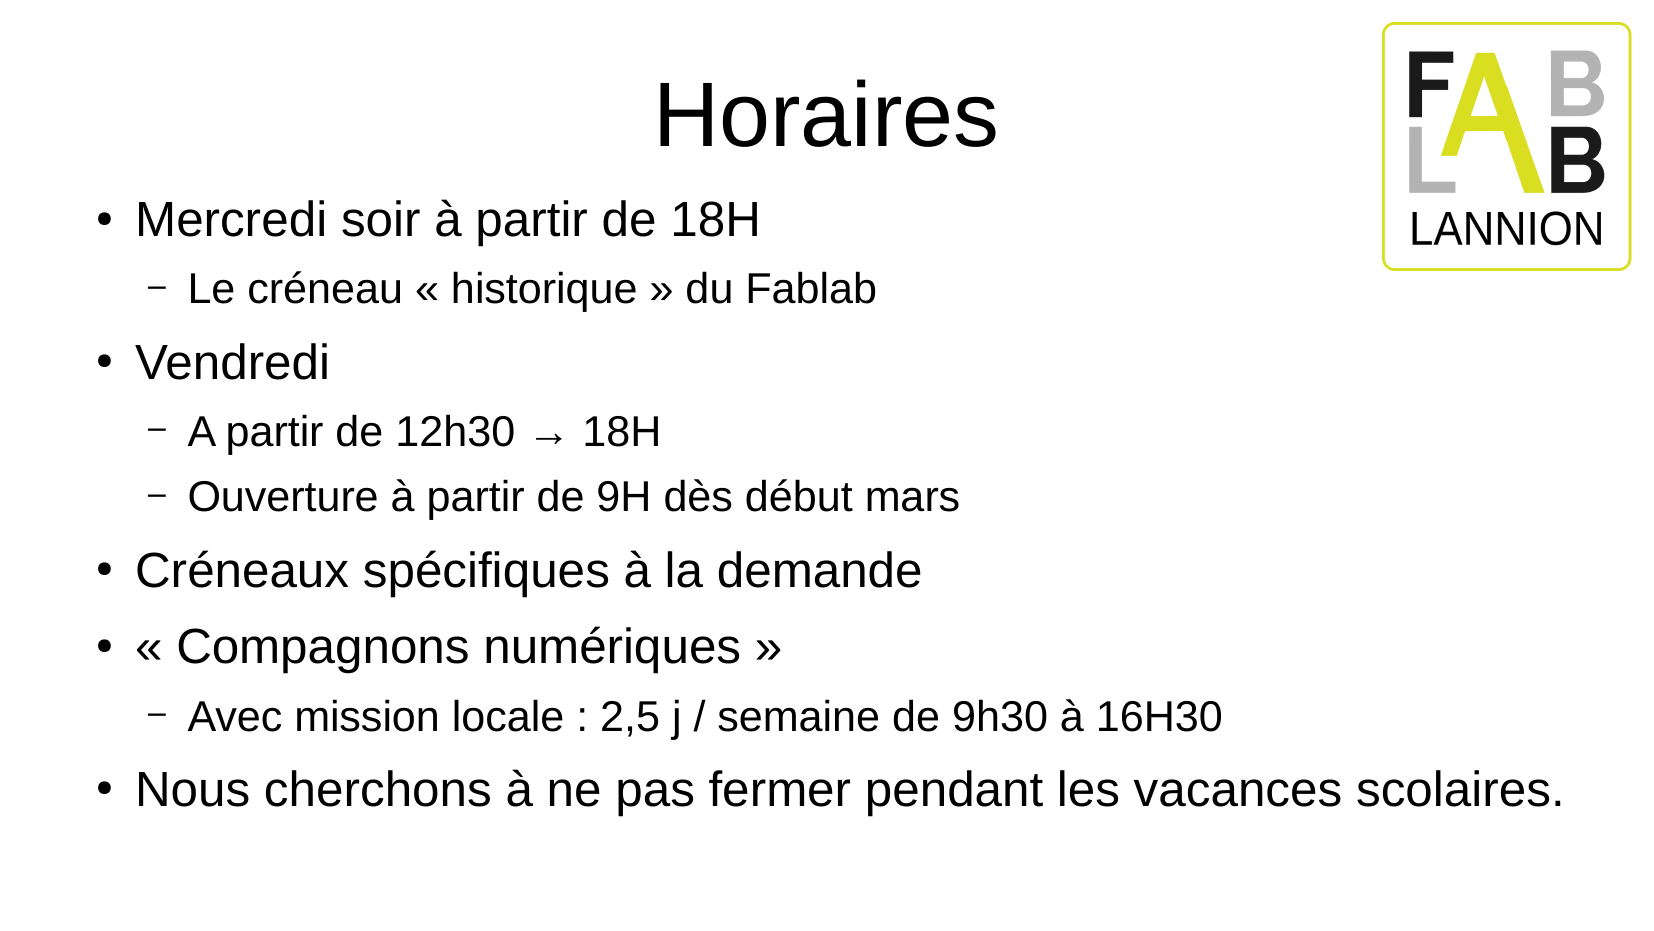

# Horaires
Mercredi soir à partir de 18H
Le créneau « historique » du Fablab
Vendredi
A partir de 12h30 → 18H
Ouverture à partir de 9H dès début mars
Créneaux spécifiques à la demande
« Compagnons numériques »
Avec mission locale : 2,5 j / semaine de 9h30 à 16H30
Nous cherchons à ne pas fermer pendant les vacances scolaires.